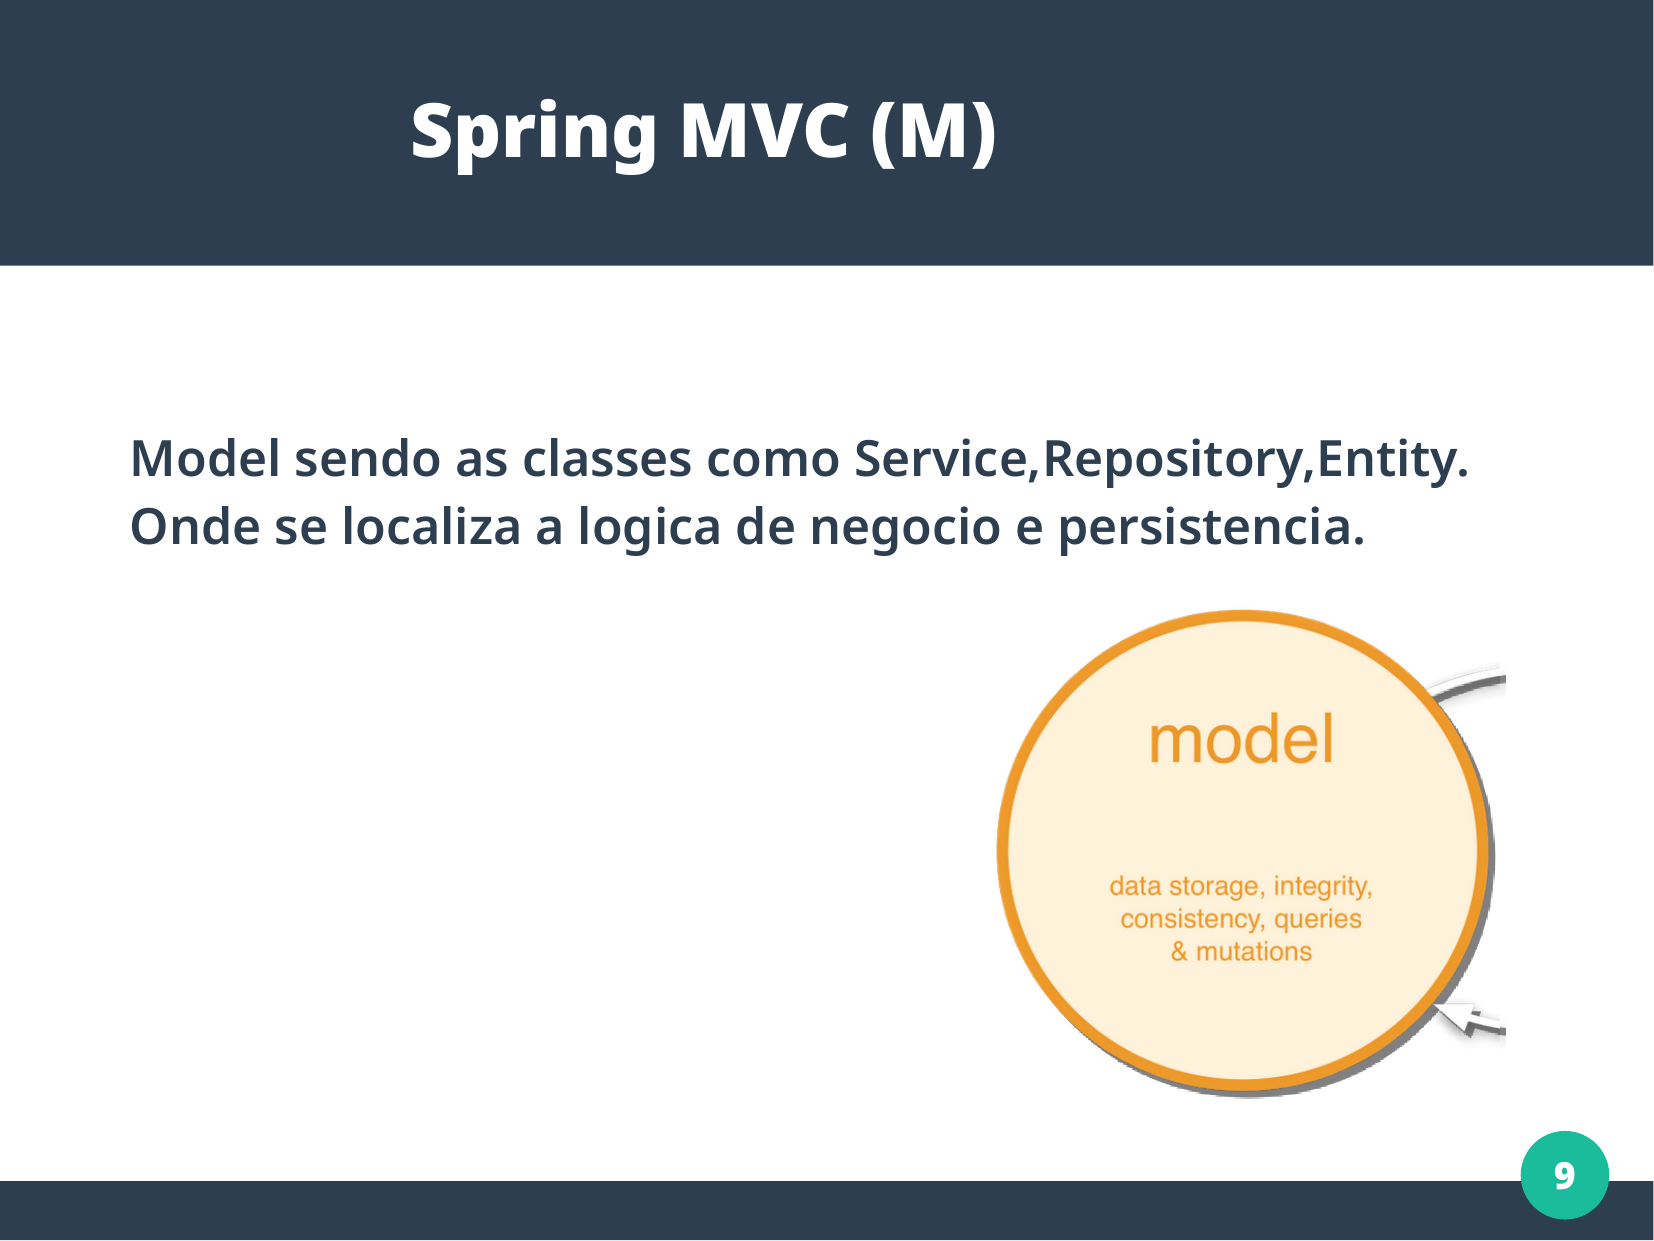

# Spring MVC (M)
Model sendo as classes como Service,Repository,Entity. Onde se localiza a logica de negocio e persistencia.
9